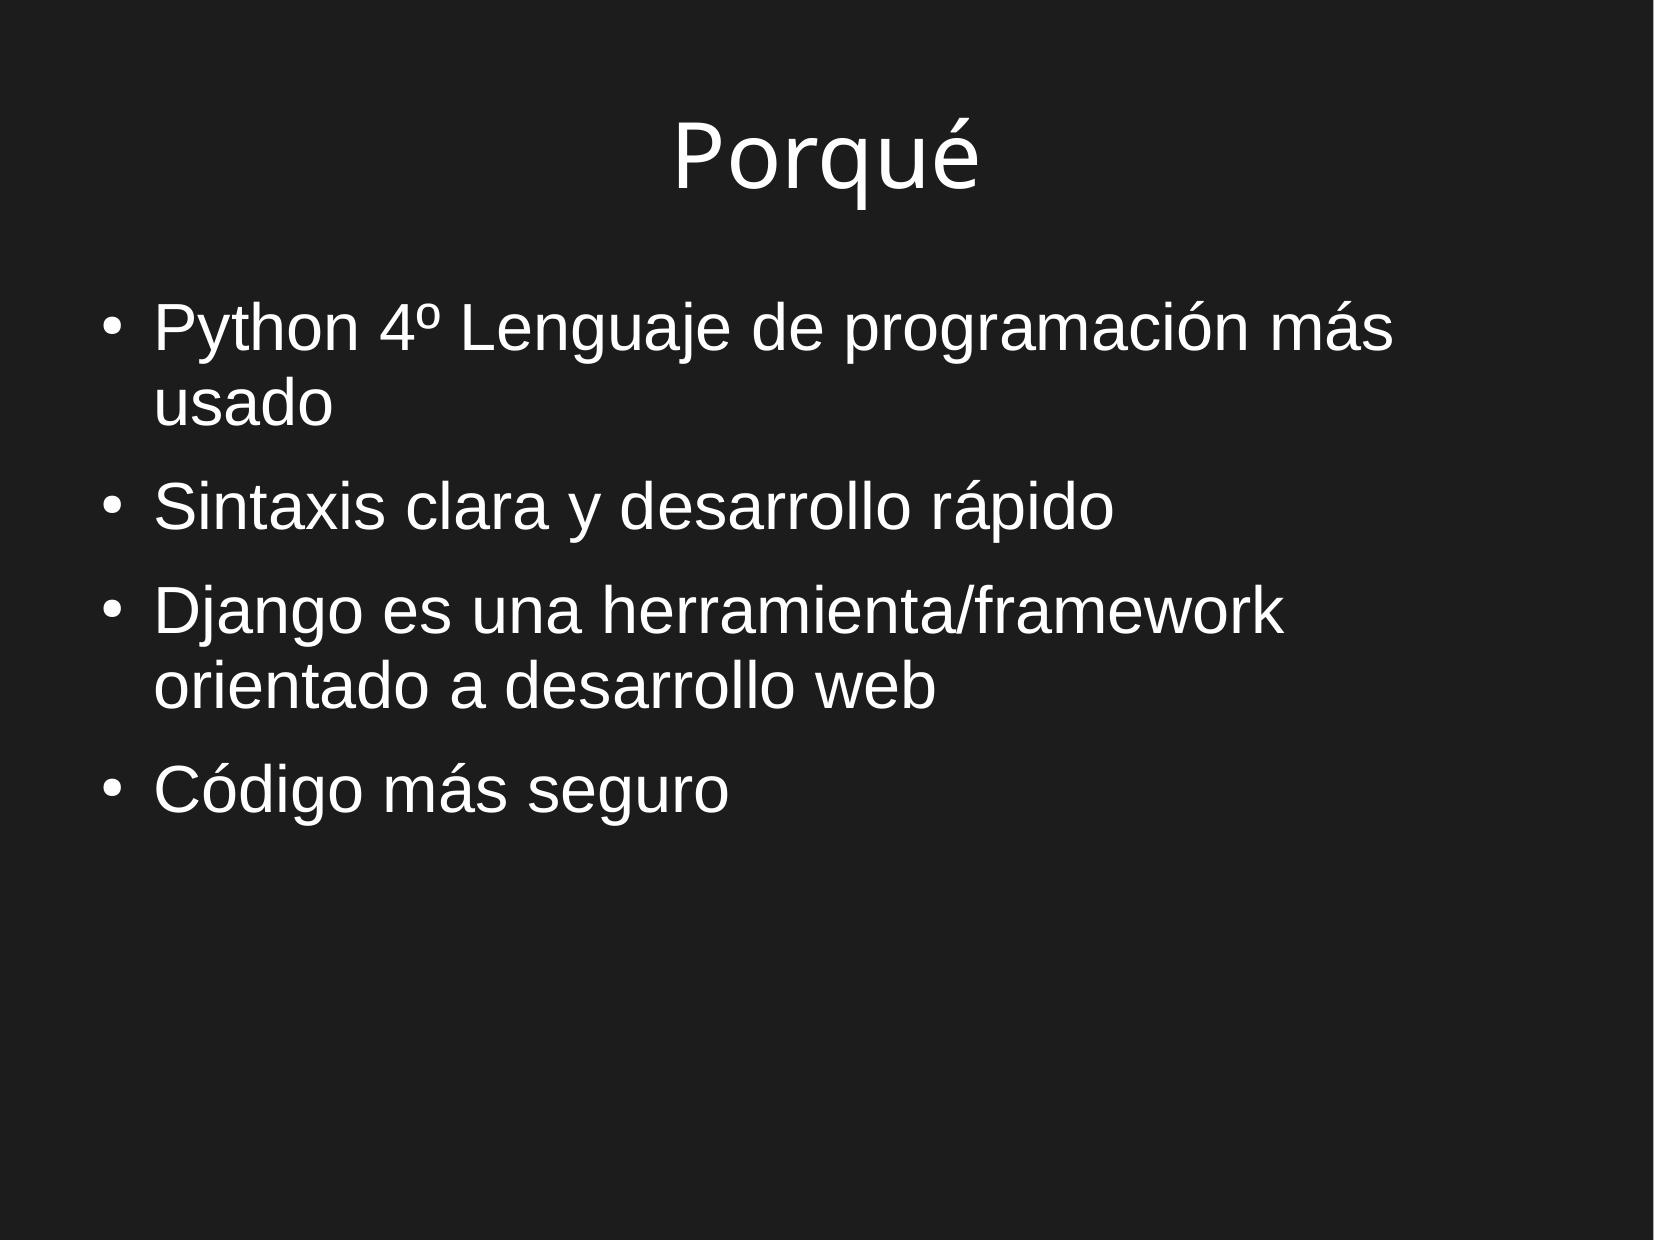

# Porqué
Python 4º Lenguaje de programación más usado
Sintaxis clara y desarrollo rápido
Django es una herramienta/framework orientado a desarrollo web
Código más seguro